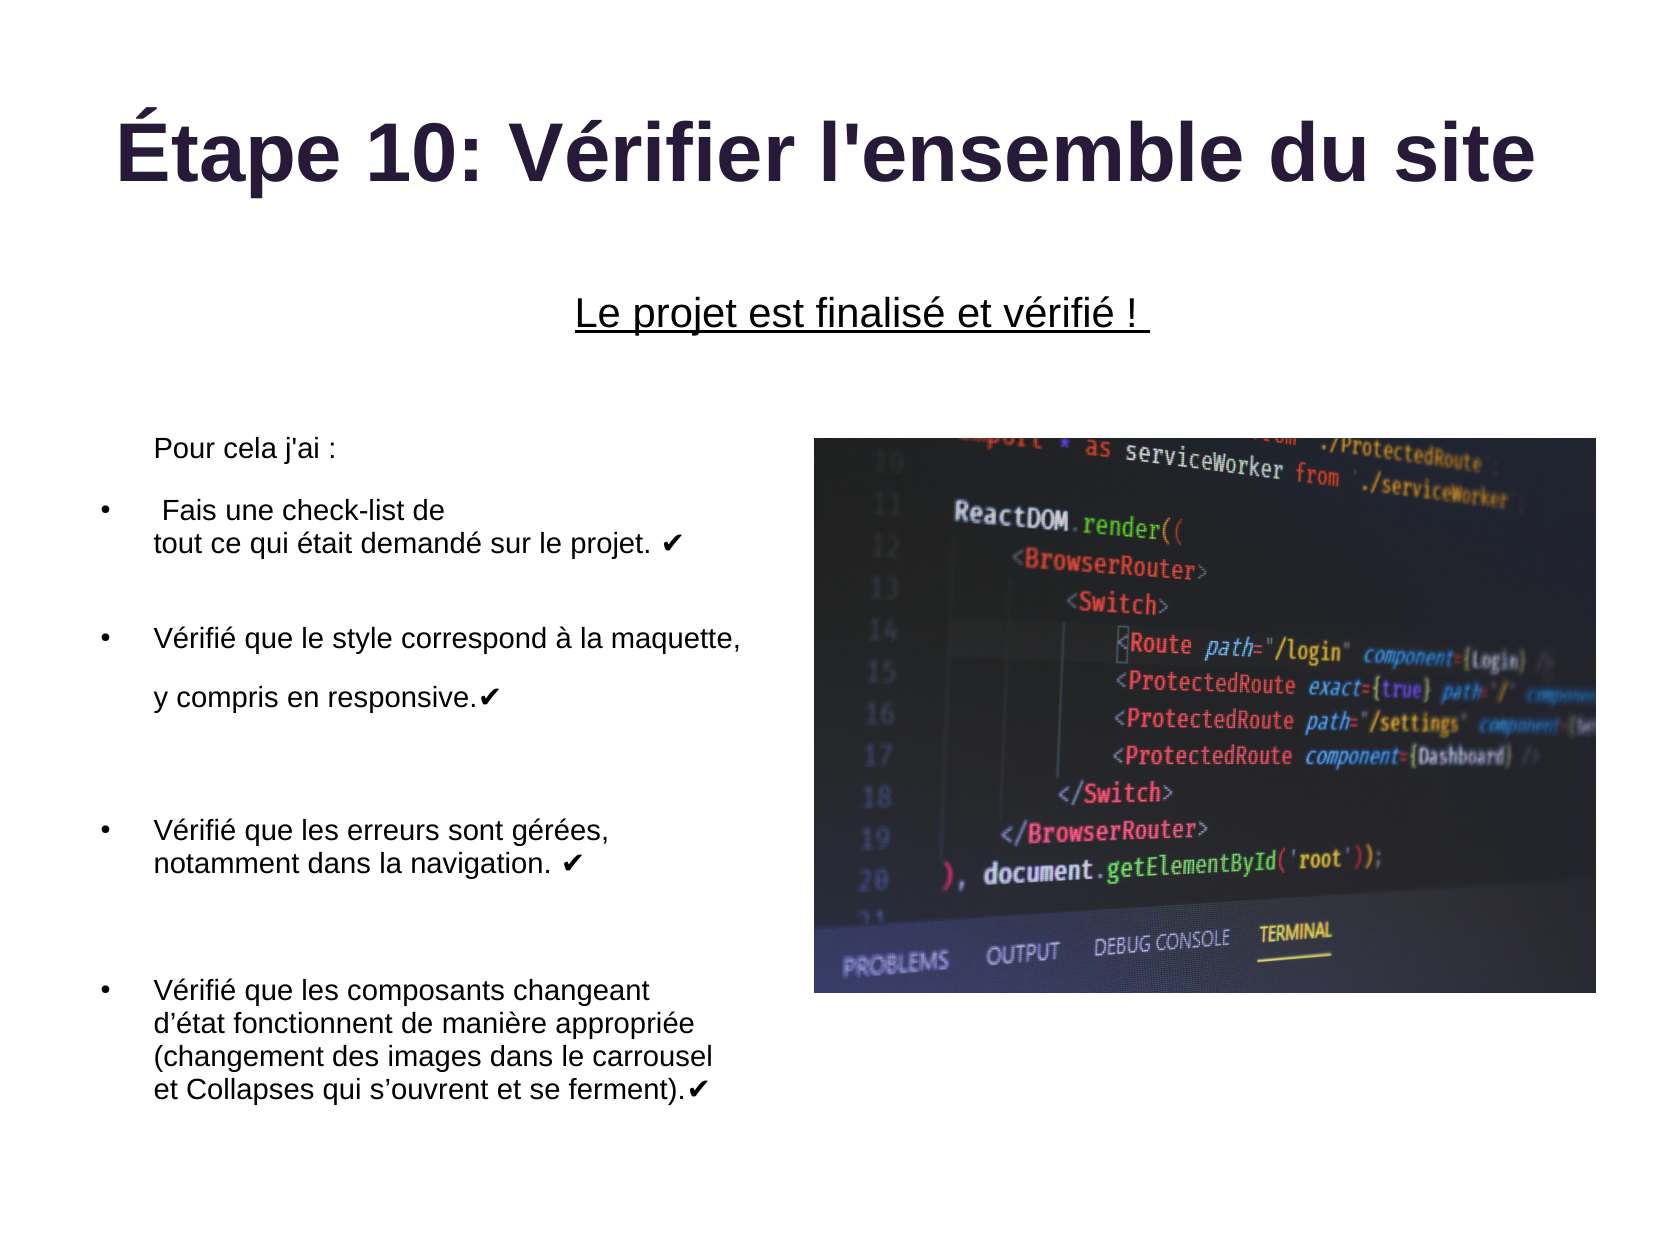

# Étape 10: Vérifier l'ensemble du site
Le projet est finalisé et vérifié !
Pour cela j'ai :
 Fais une check-list de
tout ce qui était demandé sur le projet. ✔
Vérifié que le style correspond à la maquette,
y compris en responsive.✔ ️
Vérifié que les erreurs sont gérées,
notamment dans la navigation. ✔
Vérifié que les composants changeant
d’état fonctionnent de manière appropriée
(changement des images dans le carrousel
et Collapses qui s’ouvrent et se ferment).✔